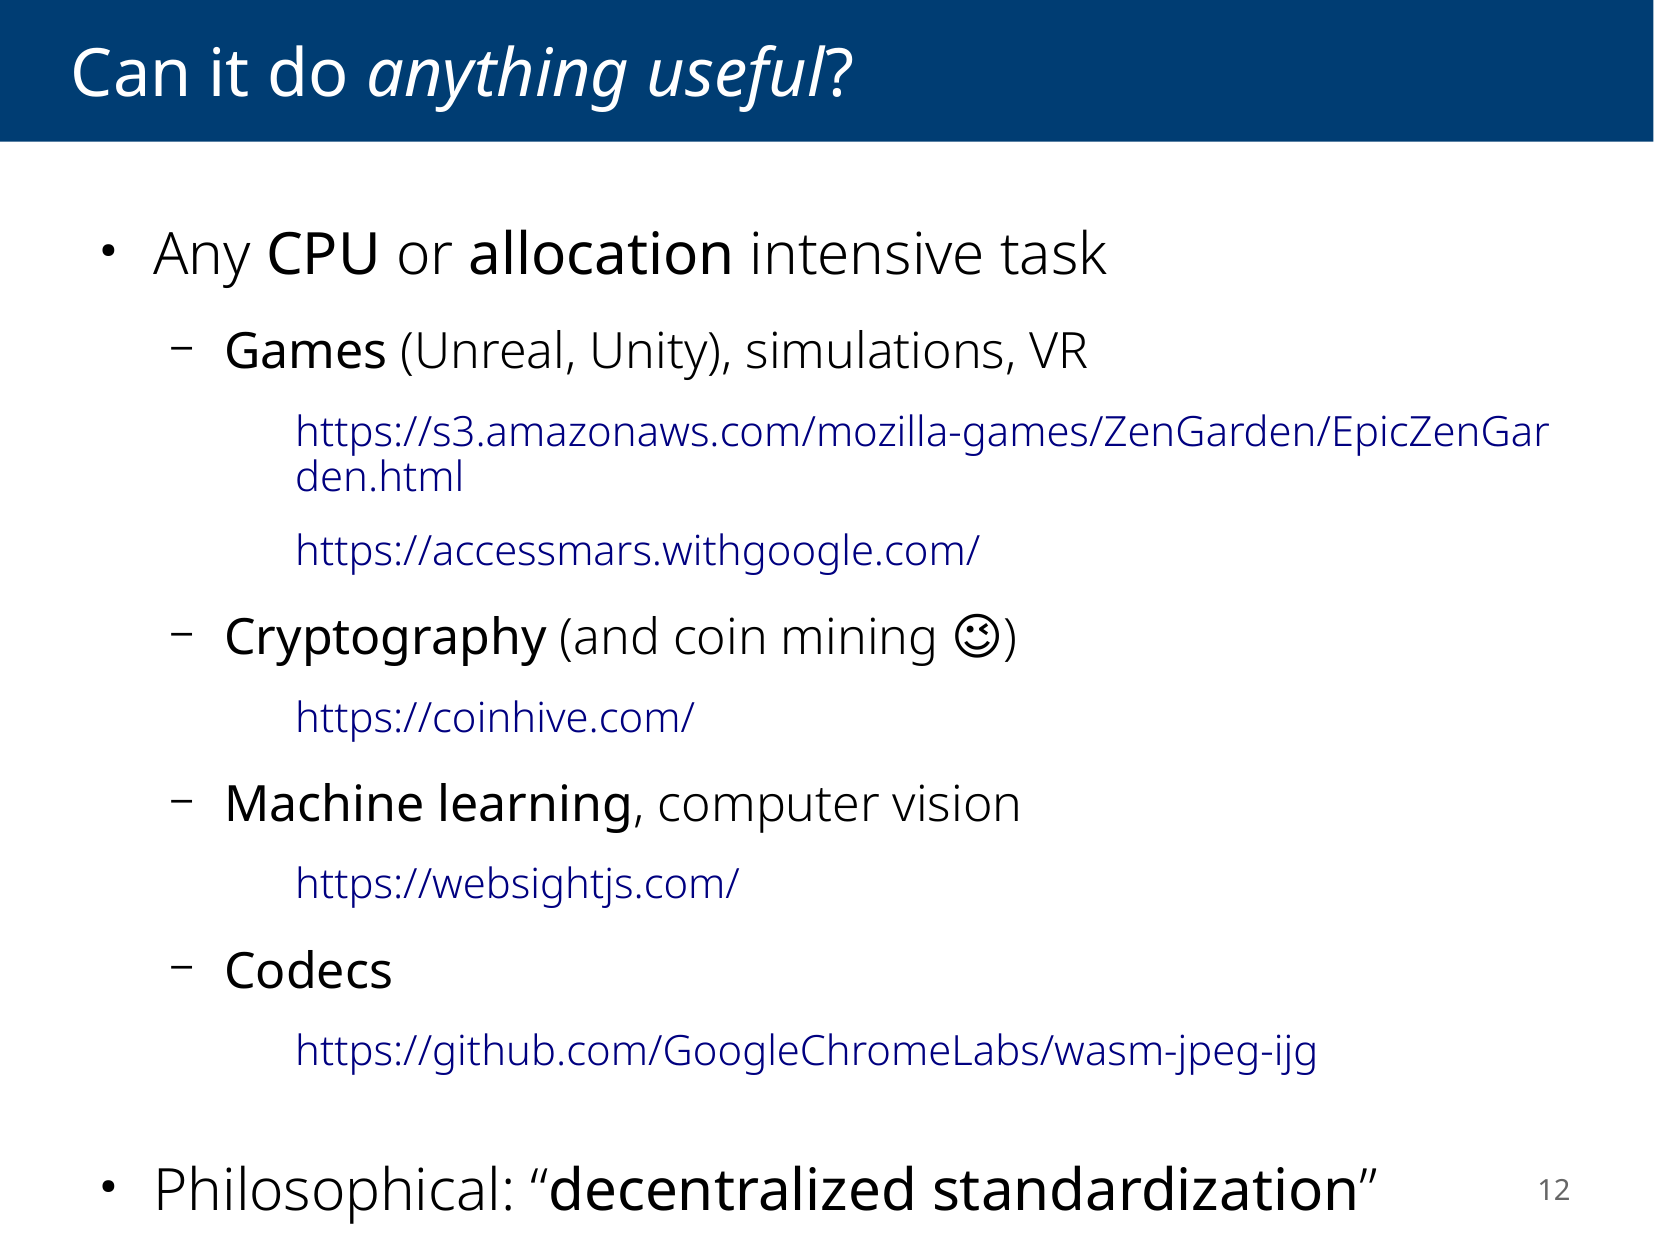

# Can it do anything useful?
Any CPU or allocation intensive task
Games (Unreal, Unity), simulations, VR
https://s3.amazonaws.com/mozilla-games/ZenGarden/EpicZenGarden.html
https://accessmars.withgoogle.com/
Cryptography (and coin mining 😉)
https://coinhive.com/
Machine learning, computer vision
https://websightjs.com/
Codecs
https://github.com/GoogleChromeLabs/wasm-jpeg-ijg
Philosophical: “decentralized standardization”
12